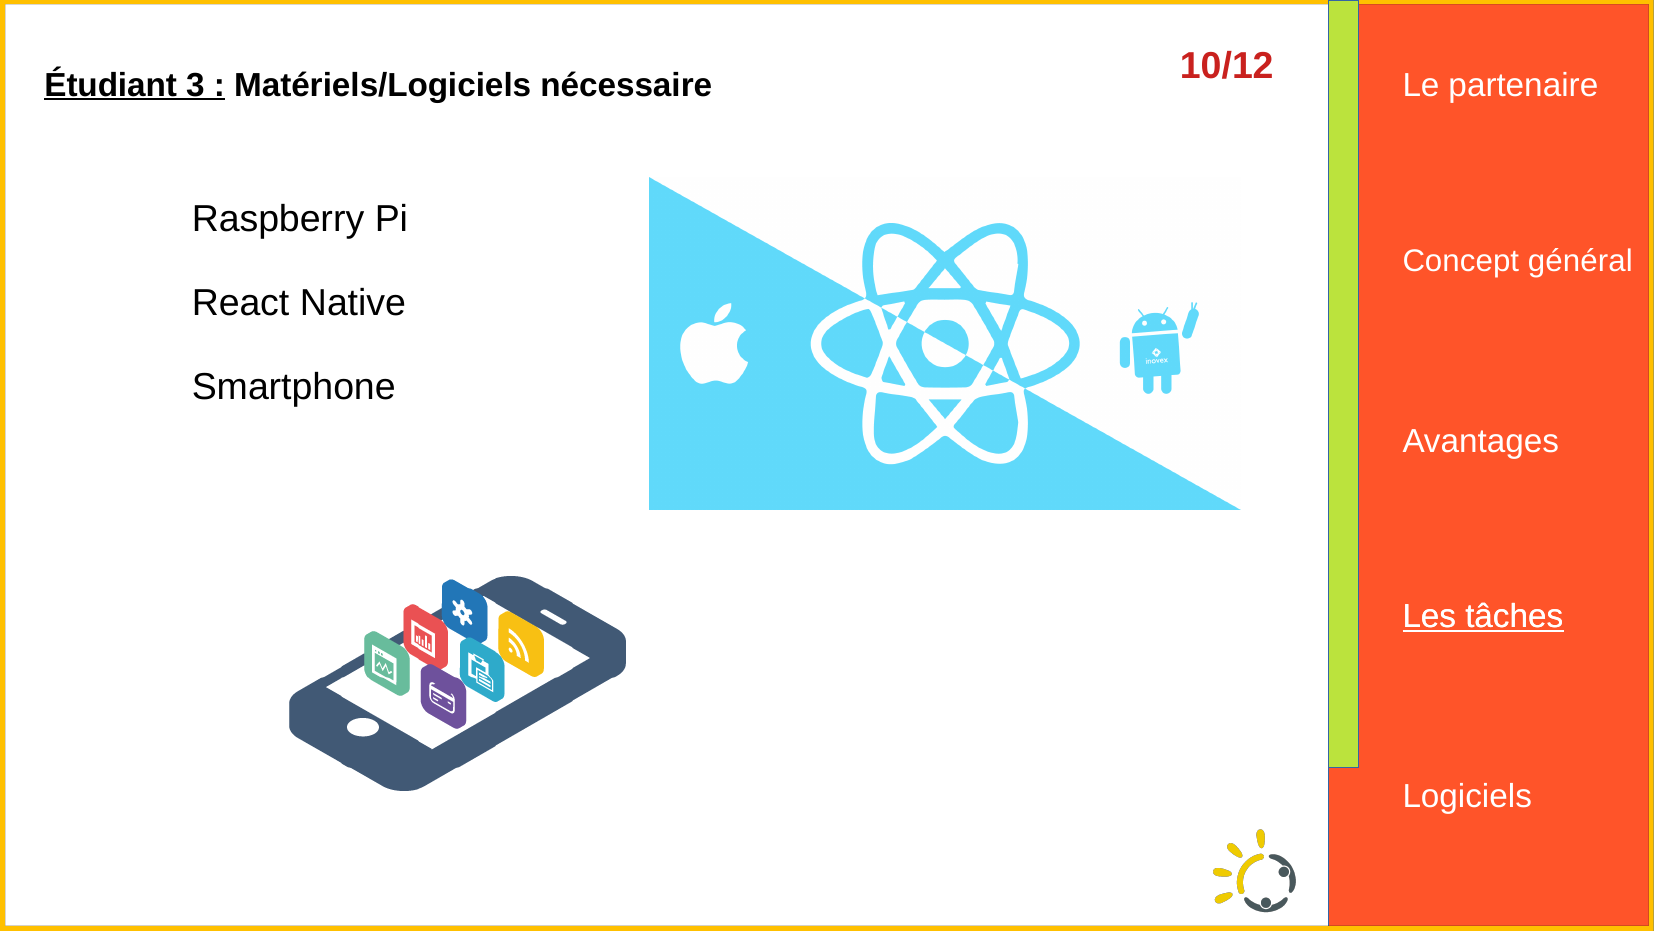

Étudiant 3 : Matériels/Logiciels nécessaire
Raspberry Pi
React Native
Smartphone
Concept général
Avantages
Matériels
Les tâches
Les tâches